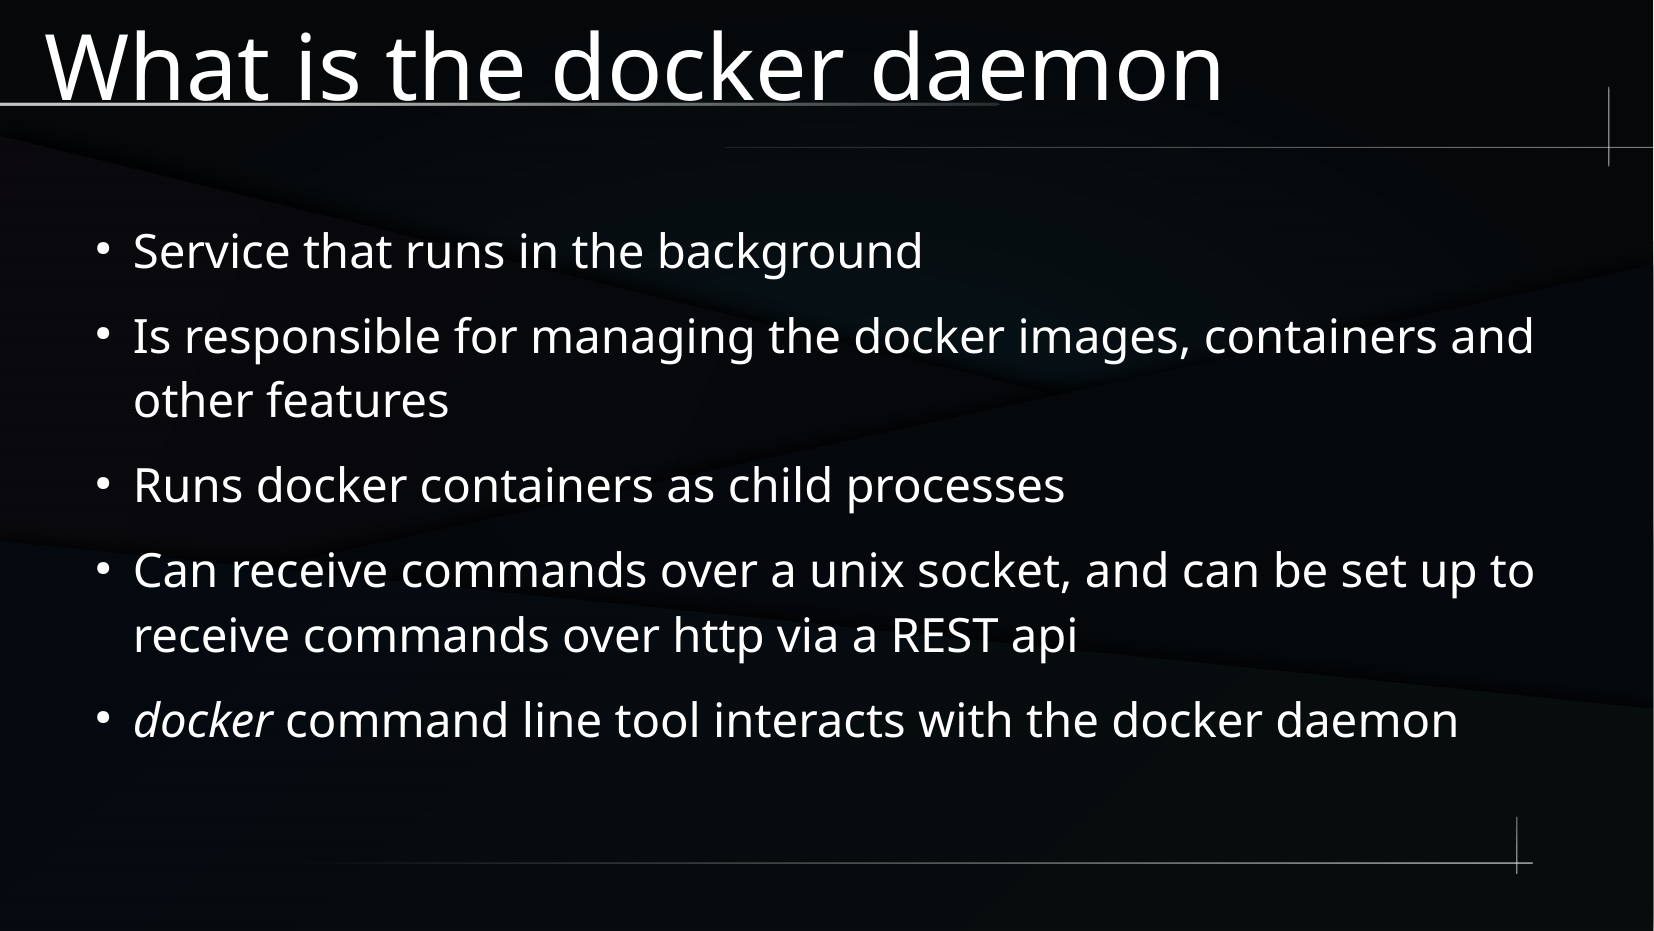

# What is the docker daemon
Service that runs in the background
Is responsible for managing the docker images, containers and other features
Runs docker containers as child processes
Can receive commands over a unix socket, and can be set up to receive commands over http via a REST api
docker command line tool interacts with the docker daemon